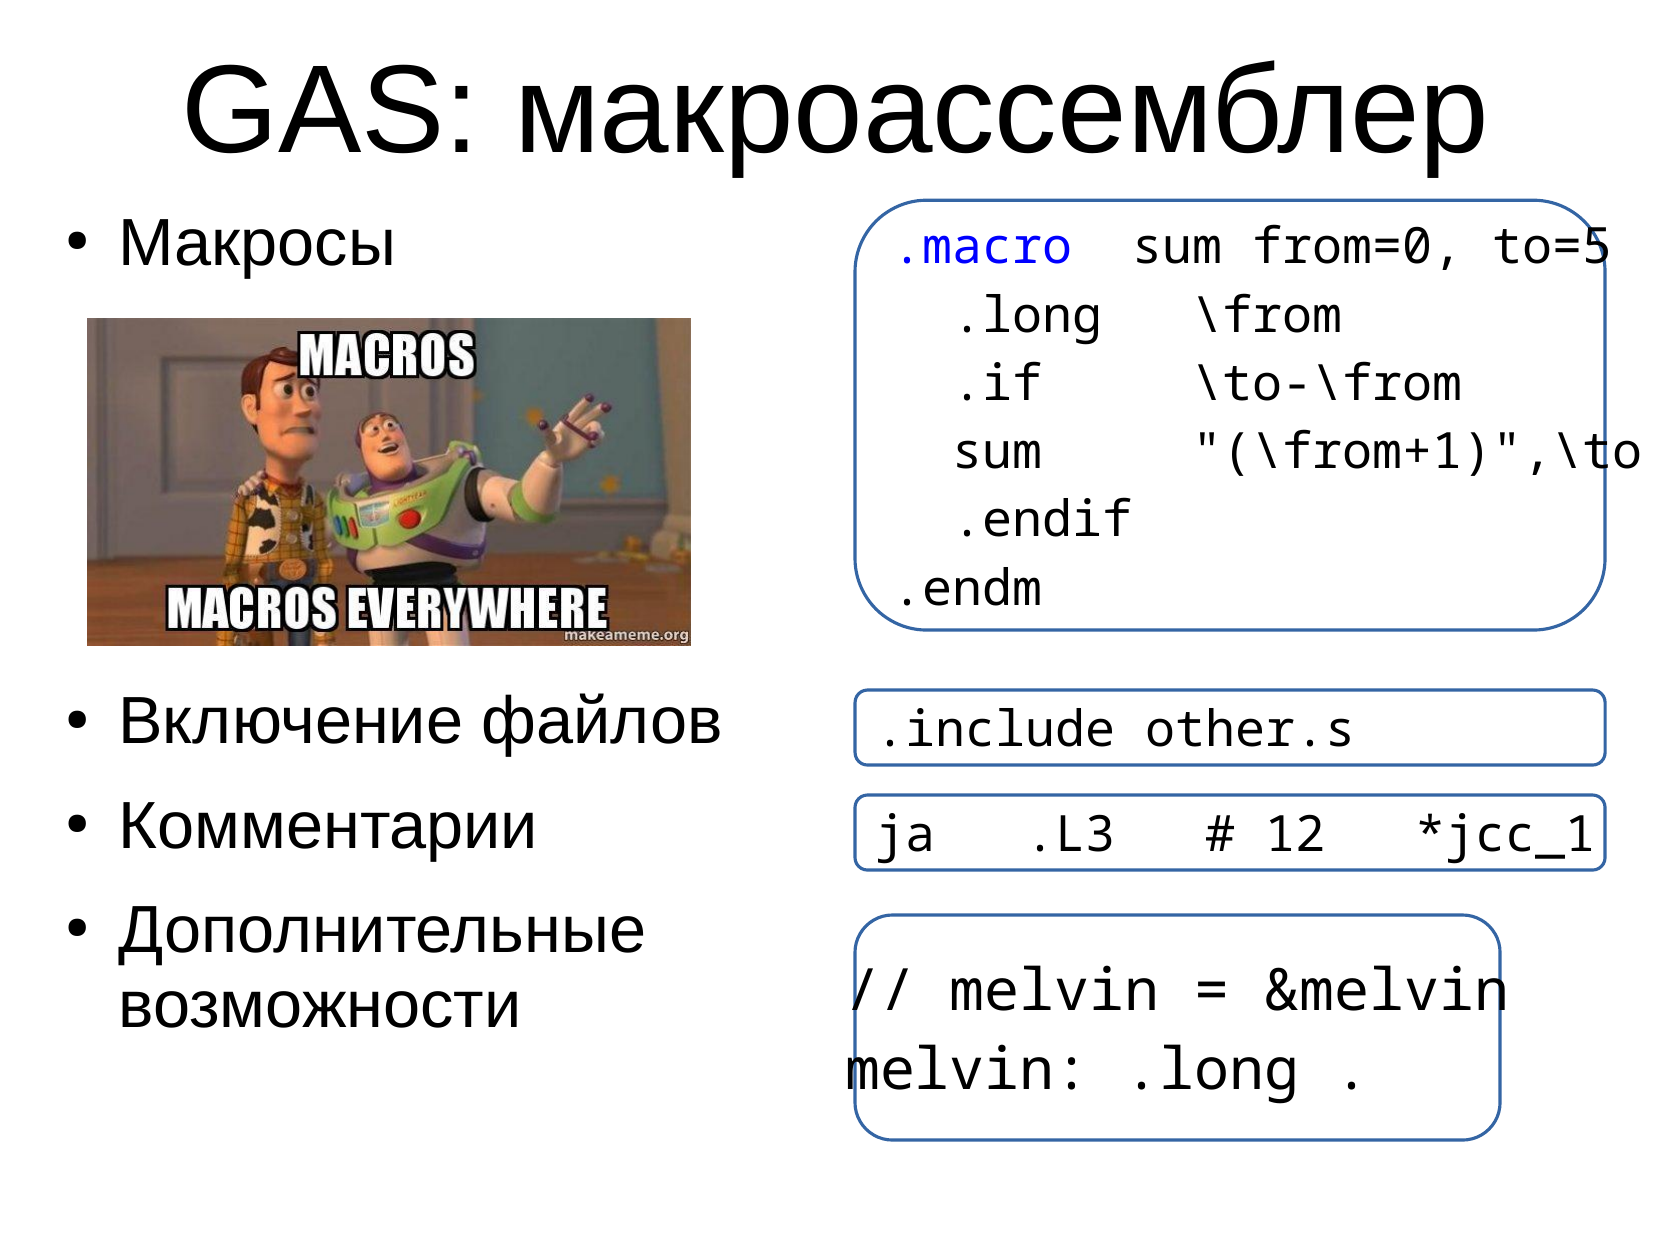

GAS: макроассемблер
.macro sum from=0, to=5
 .long \from
 .if \to-\from
 sum "(\from+1)",\to
 .endif
.endm
# Макросы
Включение файлов
Комментарии
Дополнительные
возможности
.include other.s
ja .L3 # 12 *jcc_1
// melvin = &melvin
melvin: .long .